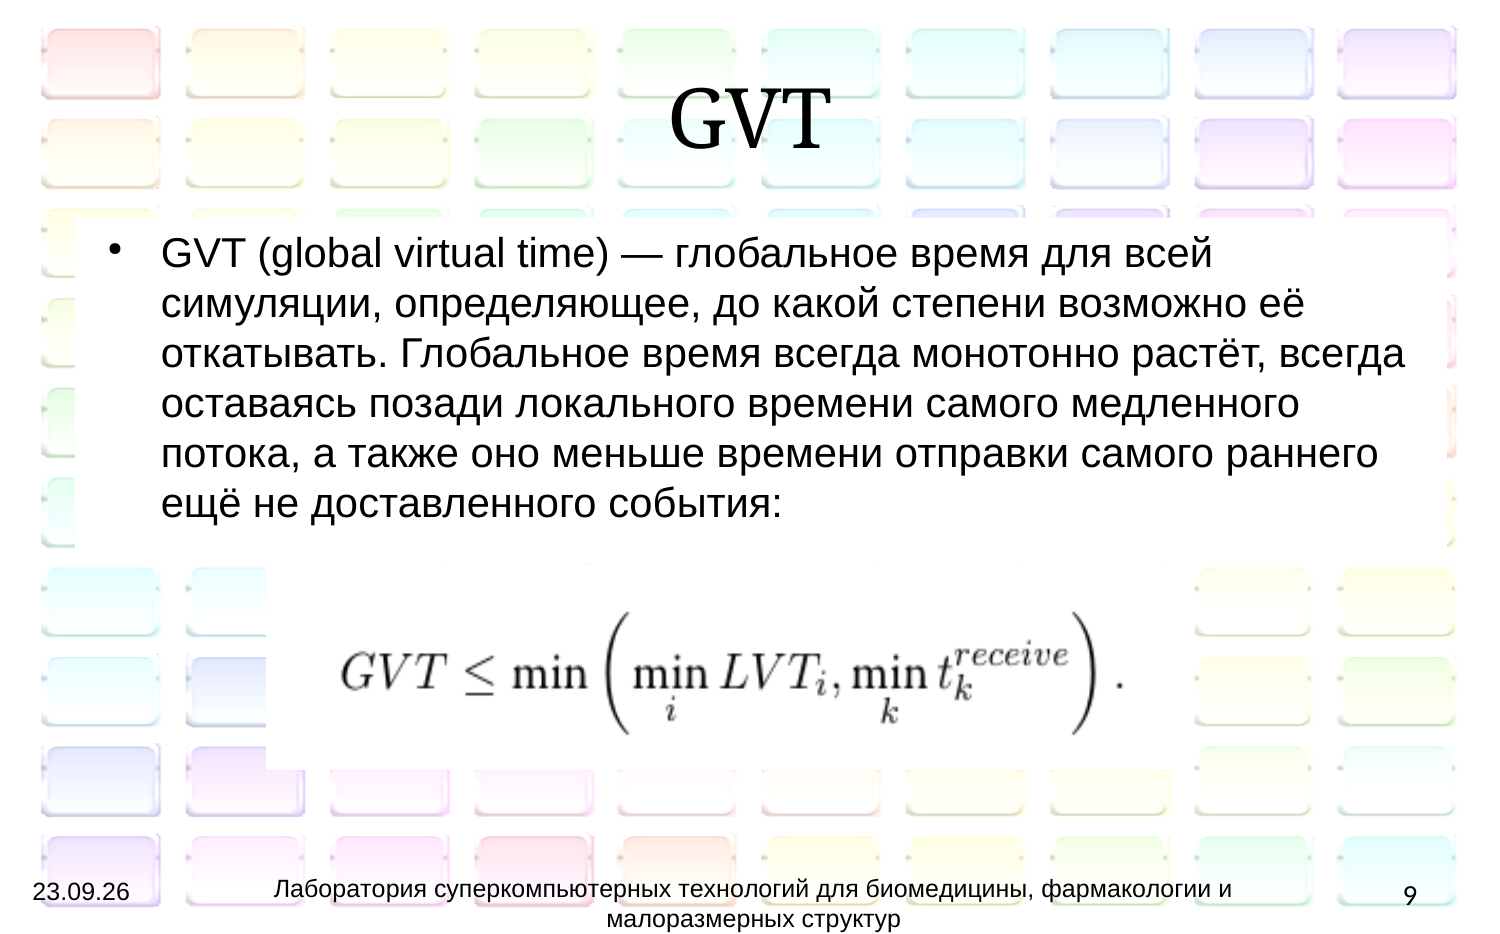

# GVT
GVT (global virtual time) — глобальное время для всей симуляции, определяющее, до какой степени возможно её откатывать. Глобальное время всегда монотонно растёт, всегда оставаясь позади локального времени самого медленного потока, а также оно меньше времени отправки самого раннего ещё не доставленного события:
Лаборатория суперкомпьютерных технологий для биомедицины, фармакологии и малоразмерных структур